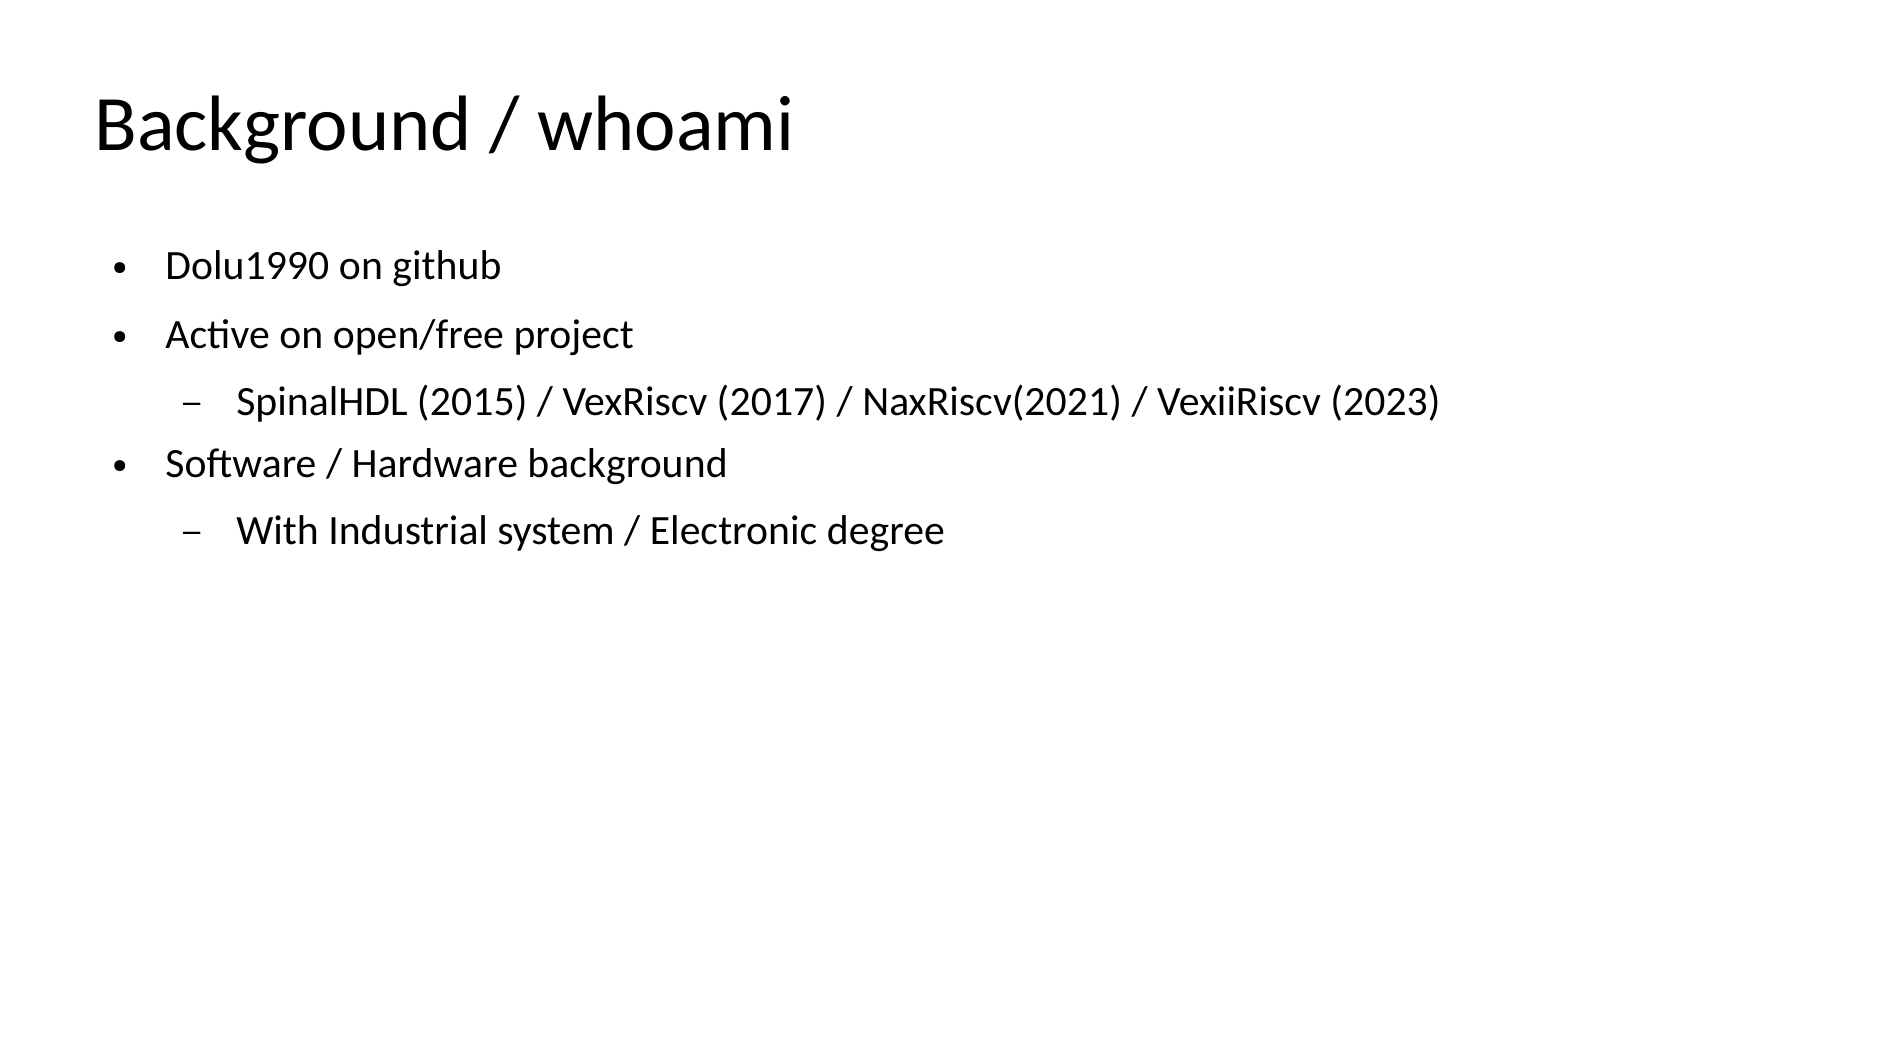

# Background / whoami
Dolu1990 on github
Active on open/free project
SpinalHDL (2015) / VexRiscv (2017) / NaxRiscv(2021) / VexiiRiscv (2023)
Software / Hardware background
With Industrial system / Electronic degree